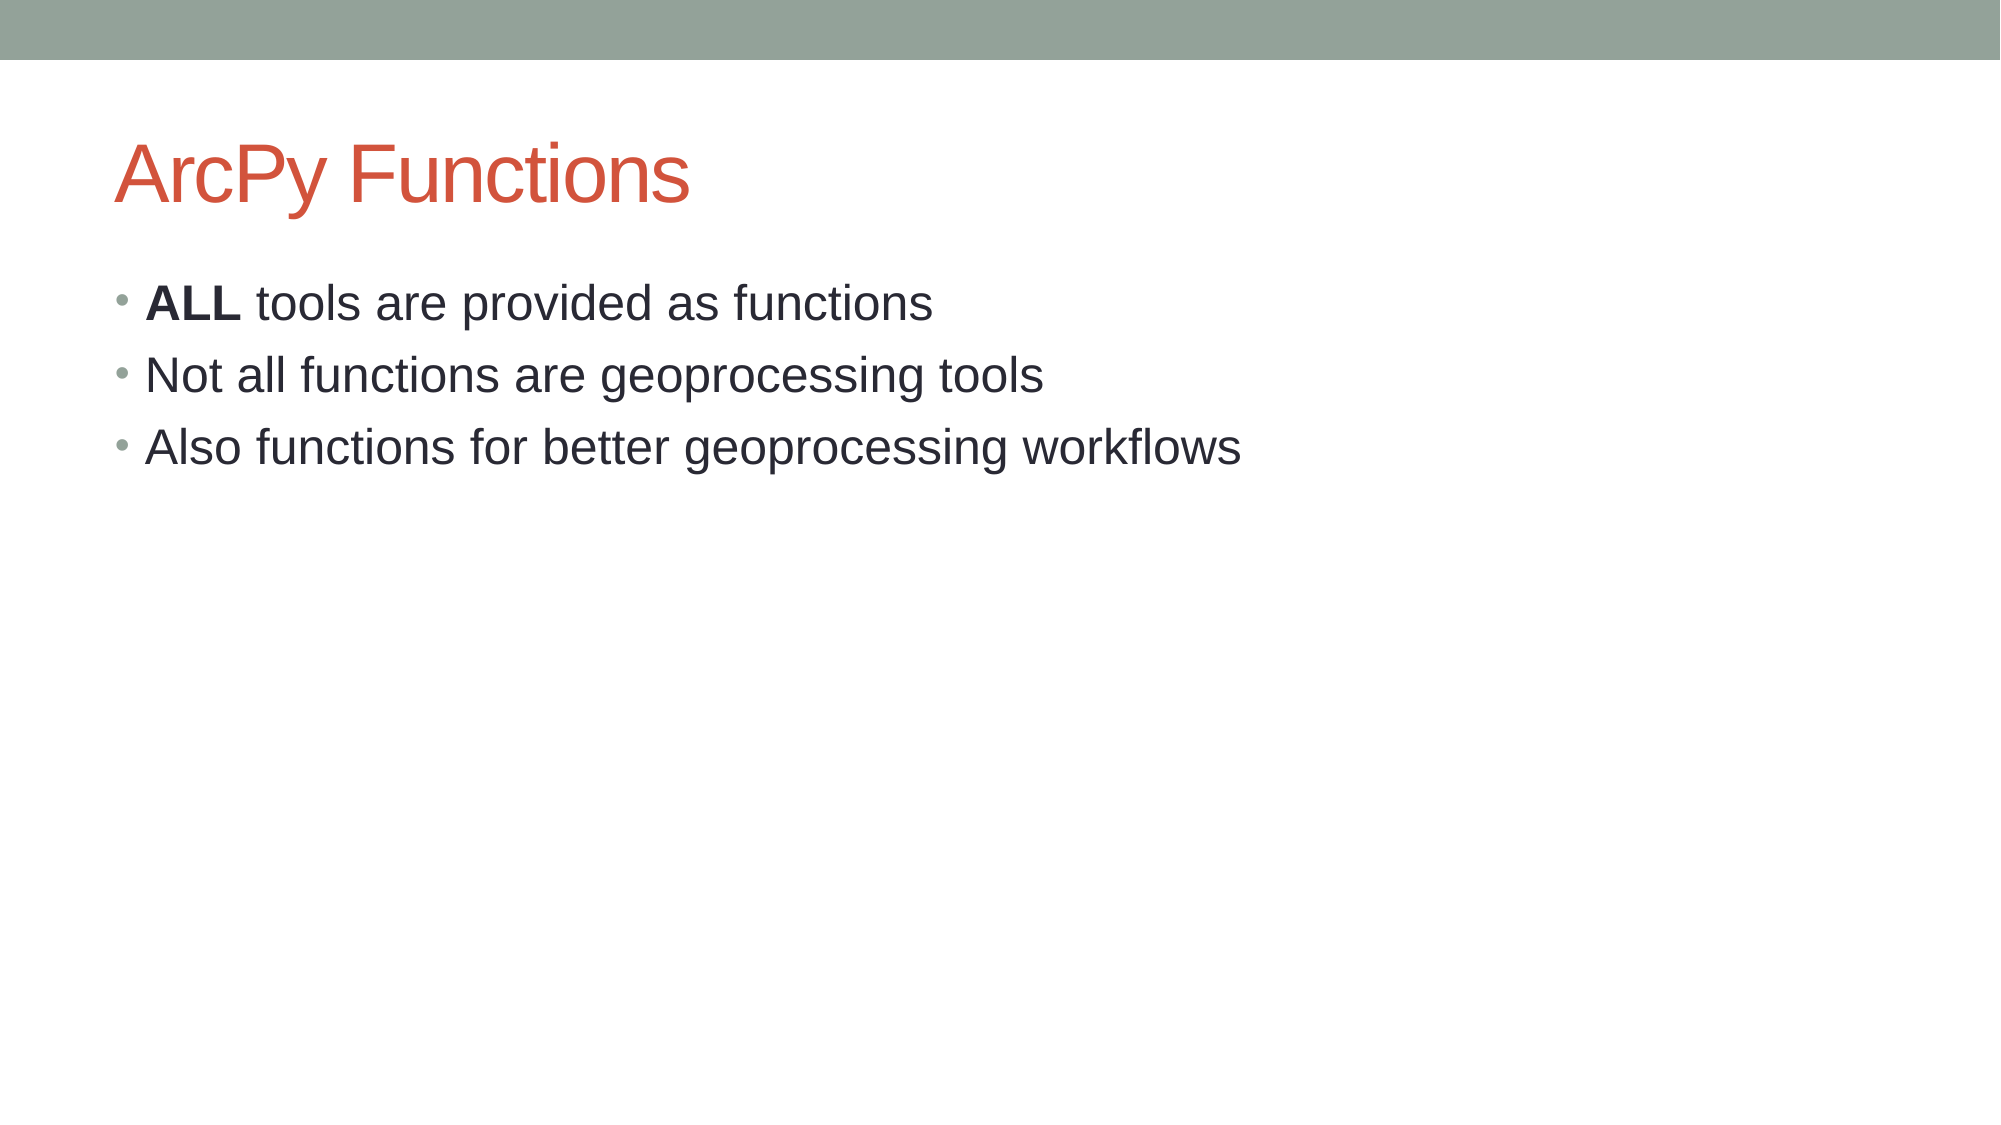

# ArcPy Functions
ALL tools are provided as functions
Not all functions are geoprocessing tools
Also functions for better geoprocessing workflows